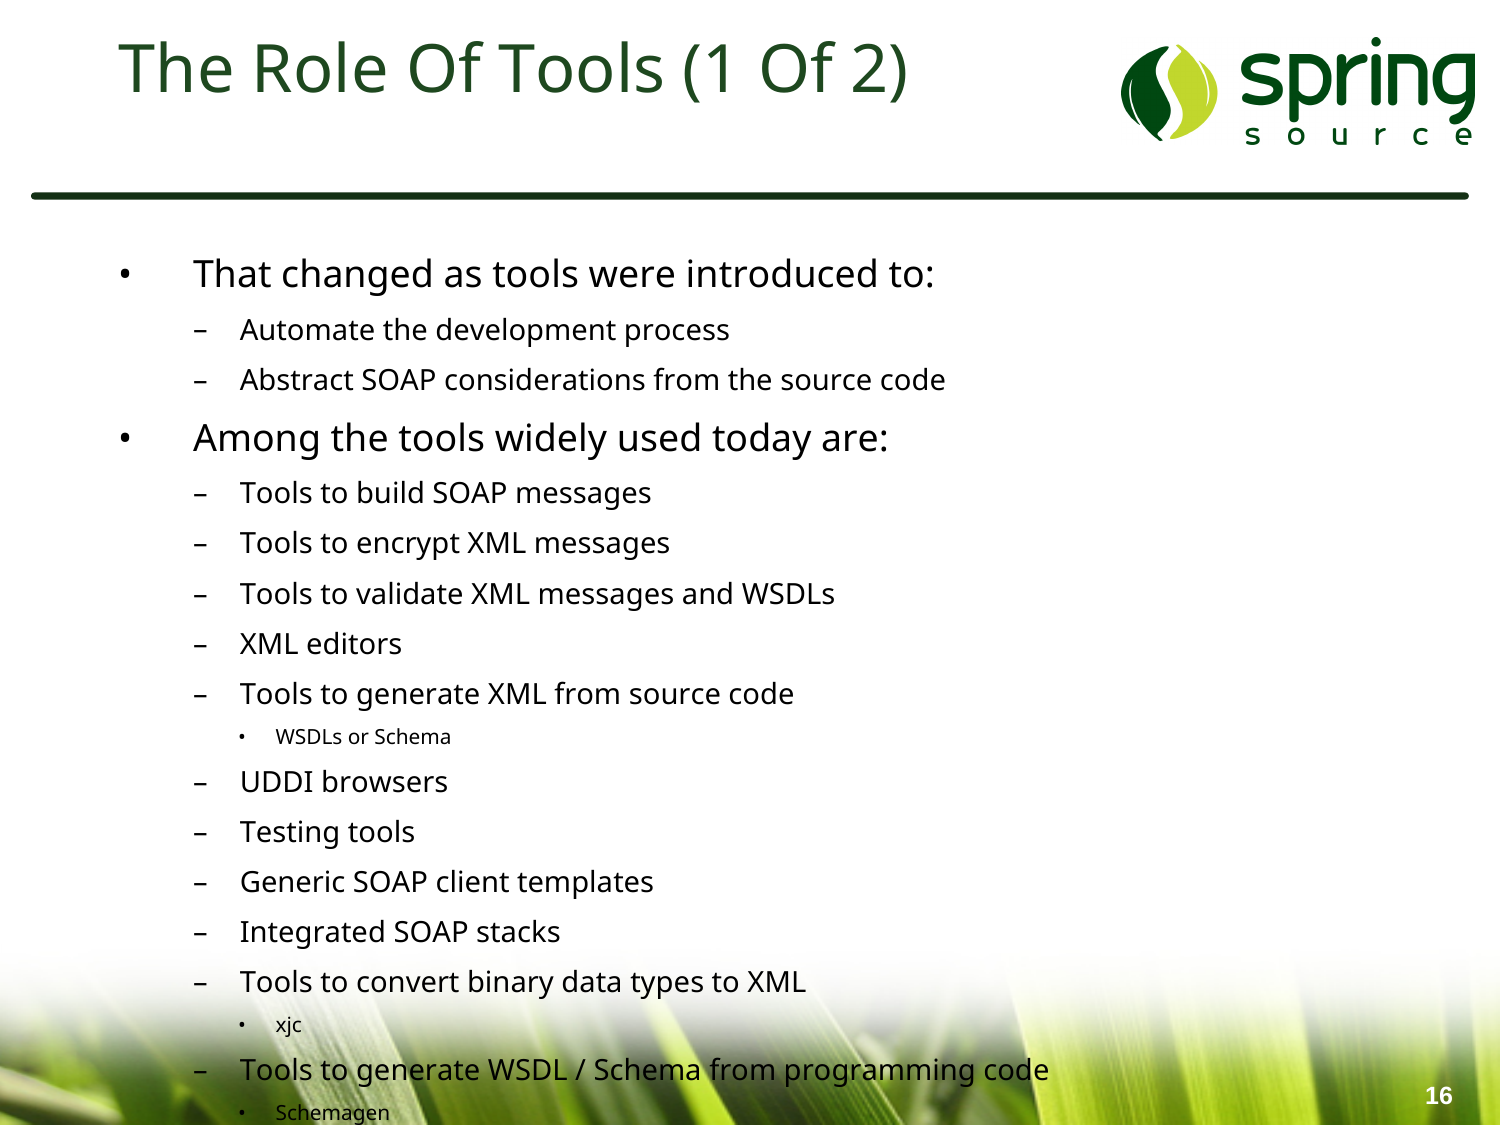

# The Role Of Tools (1 Of 2)
That changed as tools were introduced to:
Automate the development process
Abstract SOAP considerations from the source code
Among the tools widely used today are:
Tools to build SOAP messages
Tools to encrypt XML messages
Tools to validate XML messages and WSDLs
XML editors
Tools to generate XML from source code
WSDLs or Schema
UDDI browsers
Testing tools
Generic SOAP client templates
Integrated SOAP stacks
Tools to convert binary data types to XML
xjc
Tools to generate WSDL / Schema from programming code
Schemagen